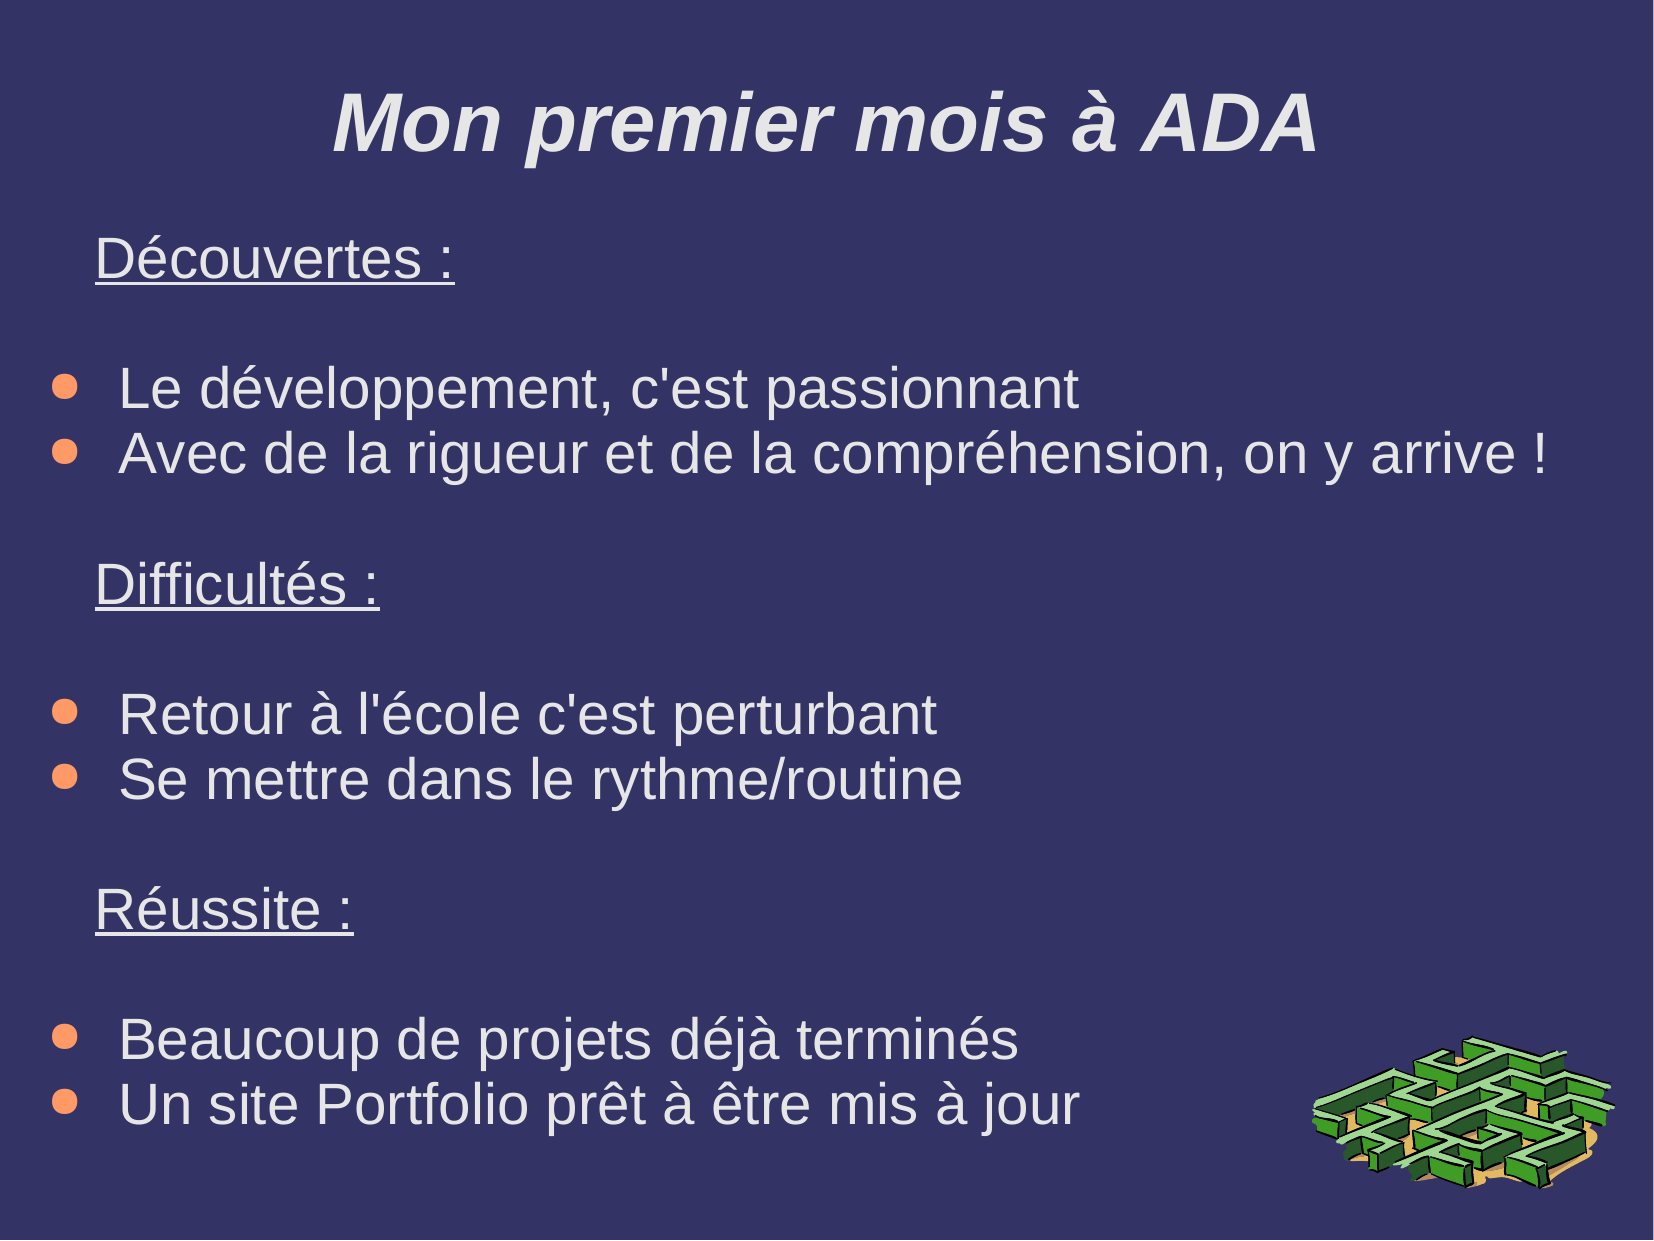

# Mon premier mois à ADA
Découvertes :
Le développement, c'est passionnant
Avec de la rigueur et de la compréhension, on y arrive !
Difficultés :
Retour à l'école c'est perturbant
Se mettre dans le rythme/routine
Réussite :
Beaucoup de projets déjà terminés
Un site Portfolio prêt à être mis à jour